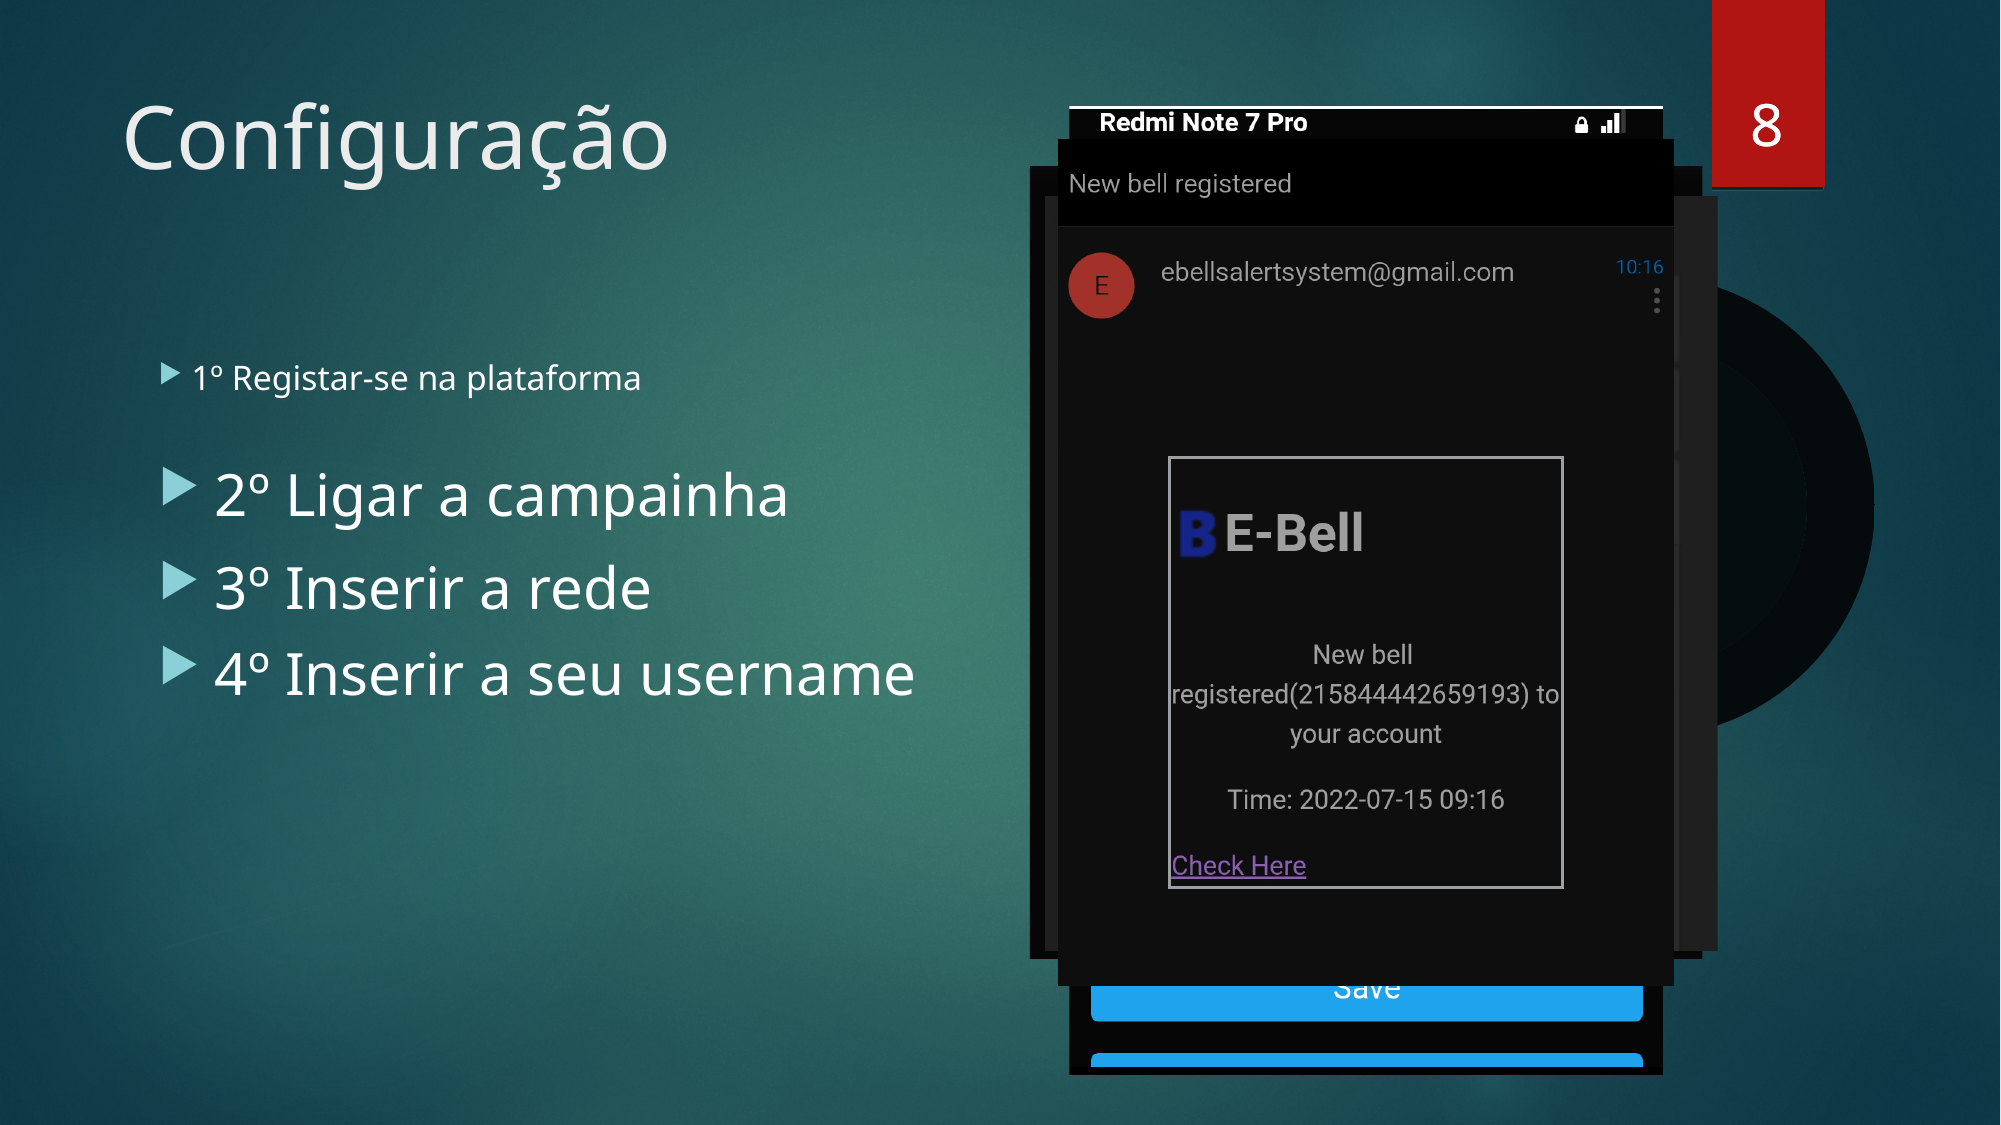

# Configuração
1º Registar-se na plataforma
2º Ligar a campainha
3º Inserir a rede
4º Inserir a seu username